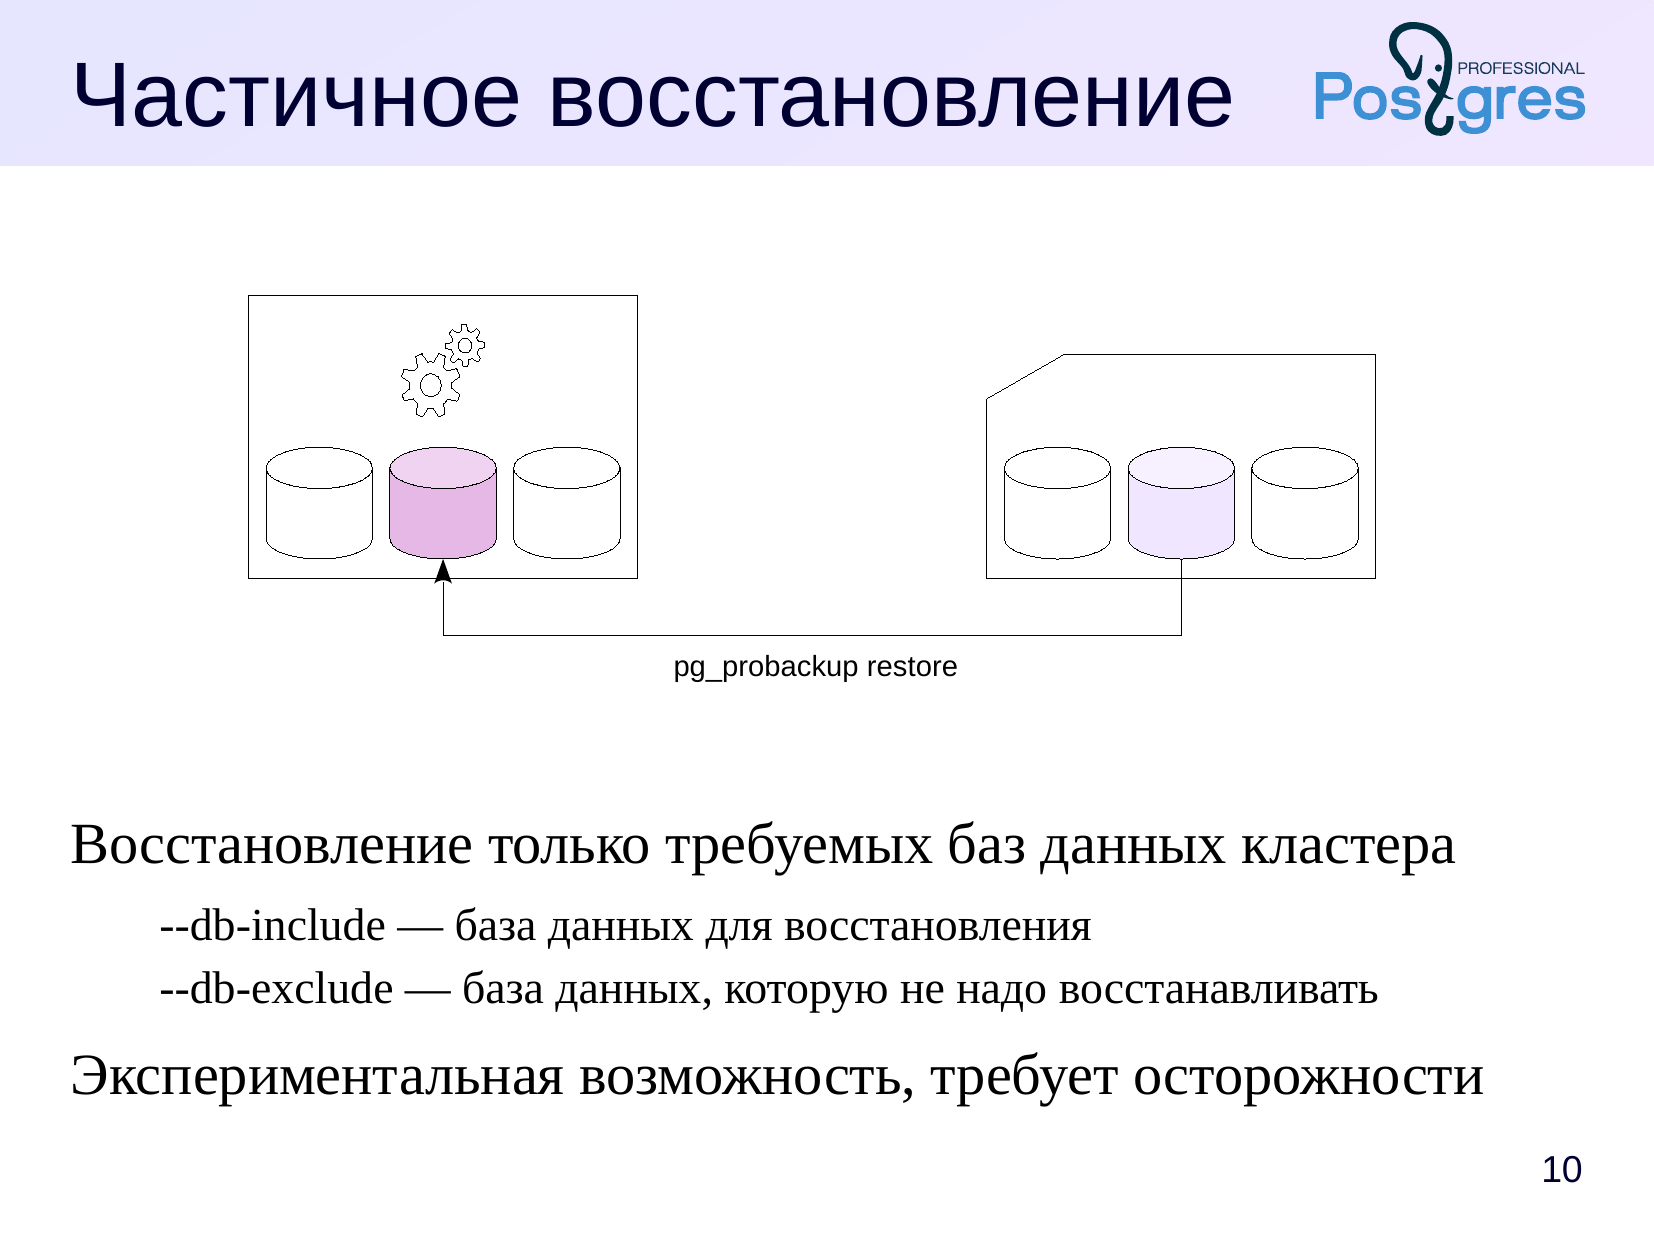

# Частичное восстановление
pg_probackup restore
Восстановление только требуемых баз данных кластера
--db-include — база данных для восстановления
--db-exclude — база данных, которую не надо восстанавливать
Экспериментальная возможность, требует осторожности